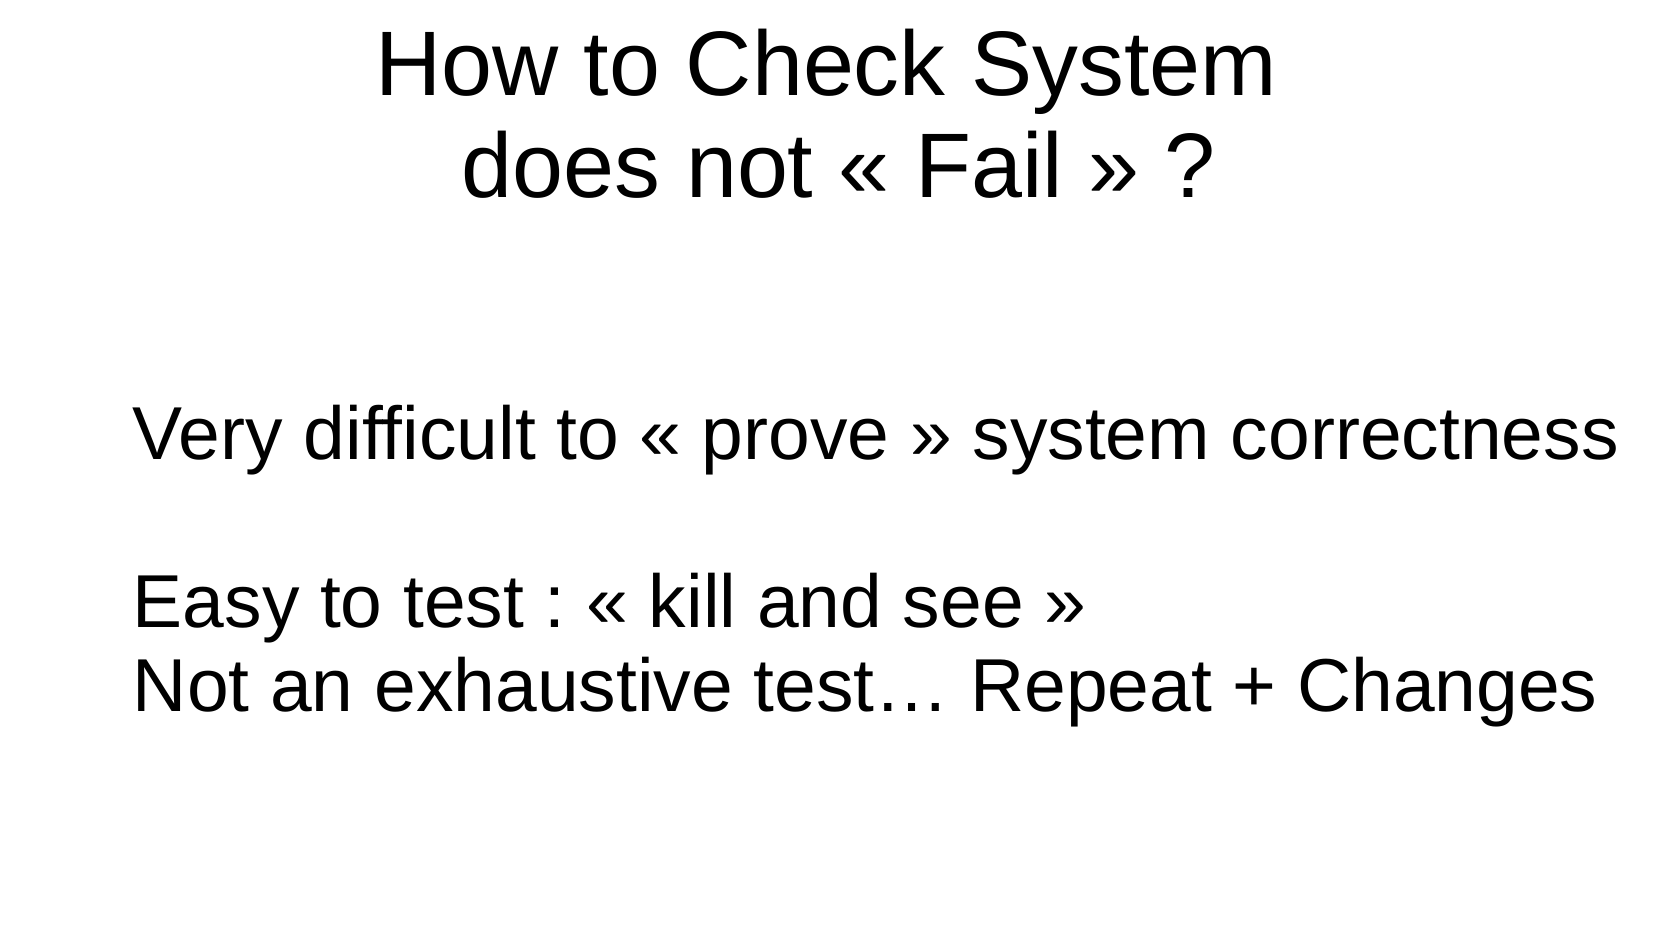

# How to Check System does not « Fail » ?
Very difficult to « prove » system correctness
Easy to test : « kill and see »
Not an exhaustive test… Repeat + Changes